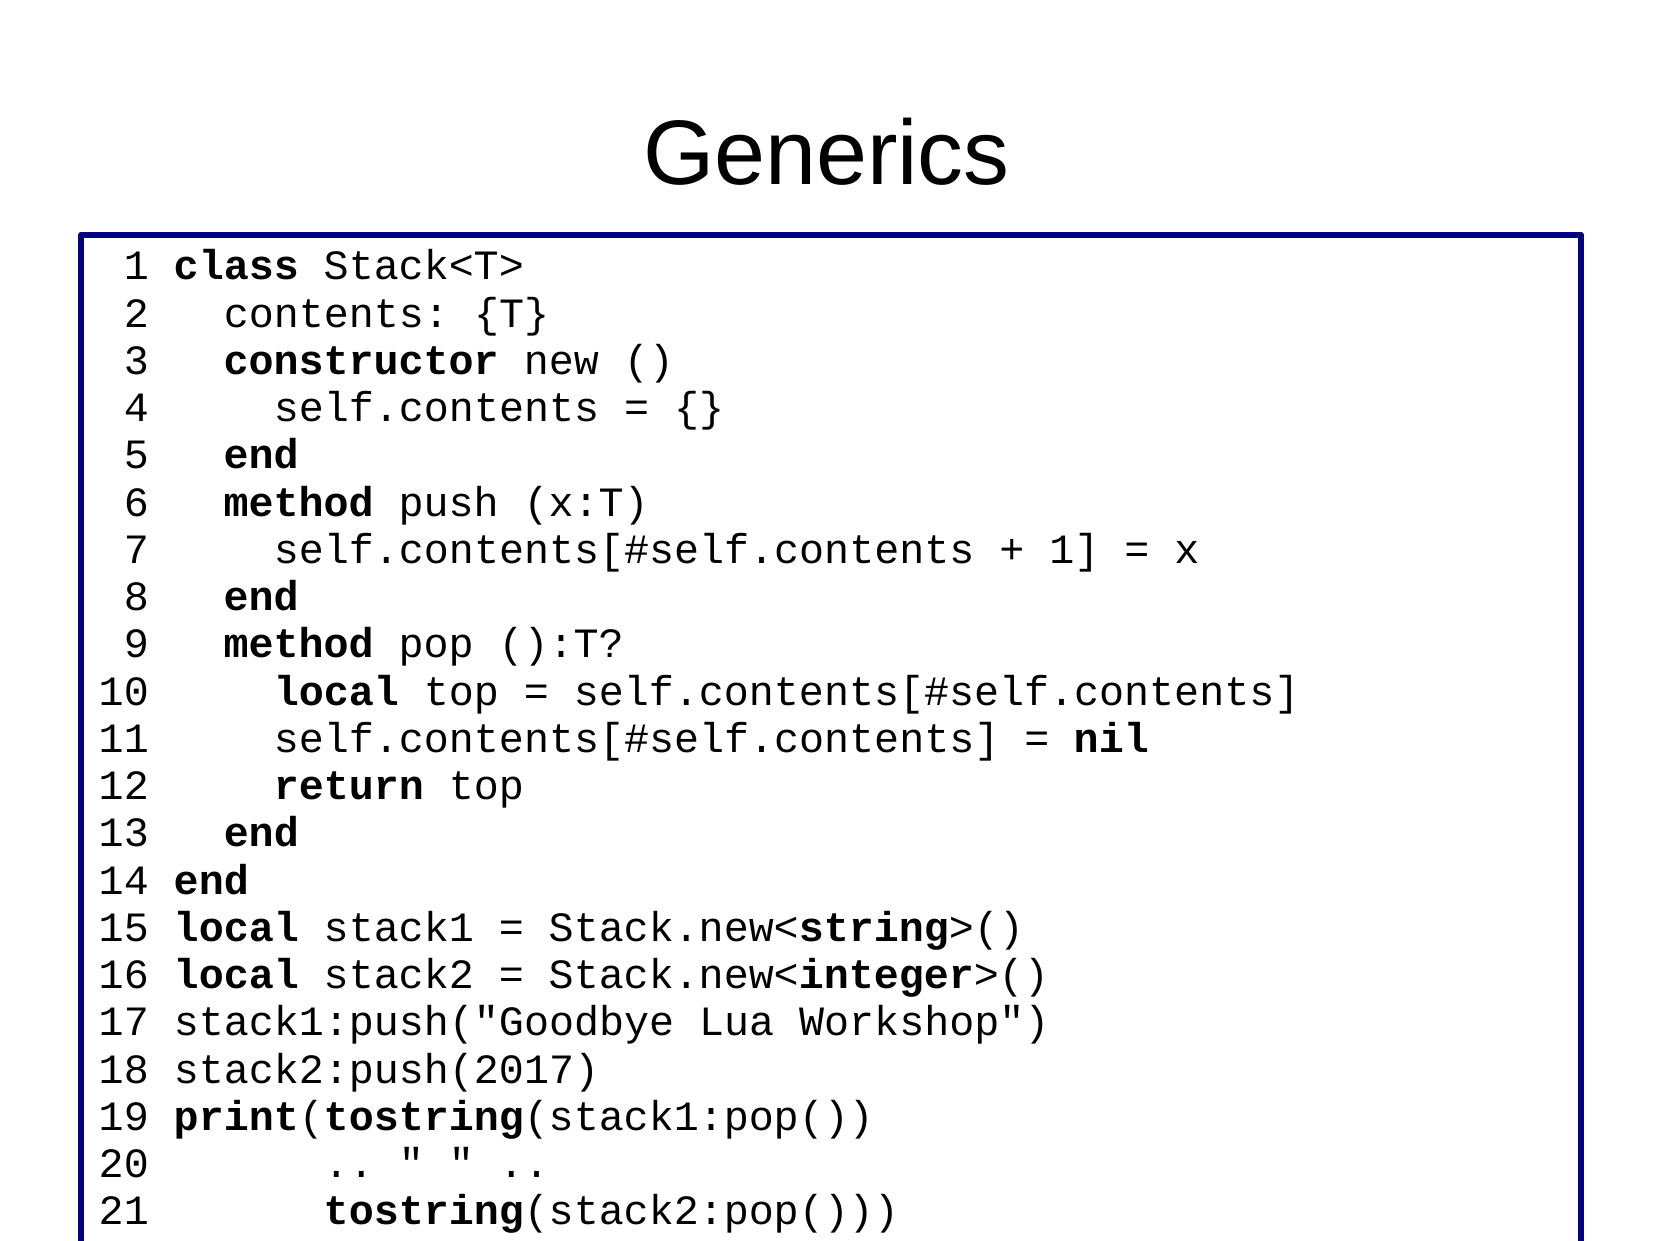

# Generics
 1 class Stack<T>
 2 contents: {T}
 3 constructor new ()
 4 self.contents = {}
 5 end
 6 method push (x:T)
 7 self.contents[#self.contents + 1] = x
 8 end
 9 method pop ():T?
10 local top = self.contents[#self.contents]
11 self.contents[#self.contents] = nil
12 return top
13 end
14 end
15 local stack1 = Stack.new<string>()
16 local stack2 = Stack.new<integer>()
17 stack1:push("Goodbye Lua Workshop")
18 stack2:push(2017)
19 print(tostring(stack1:pop())
20 .. " " ..
21 tostring(stack2:pop()))